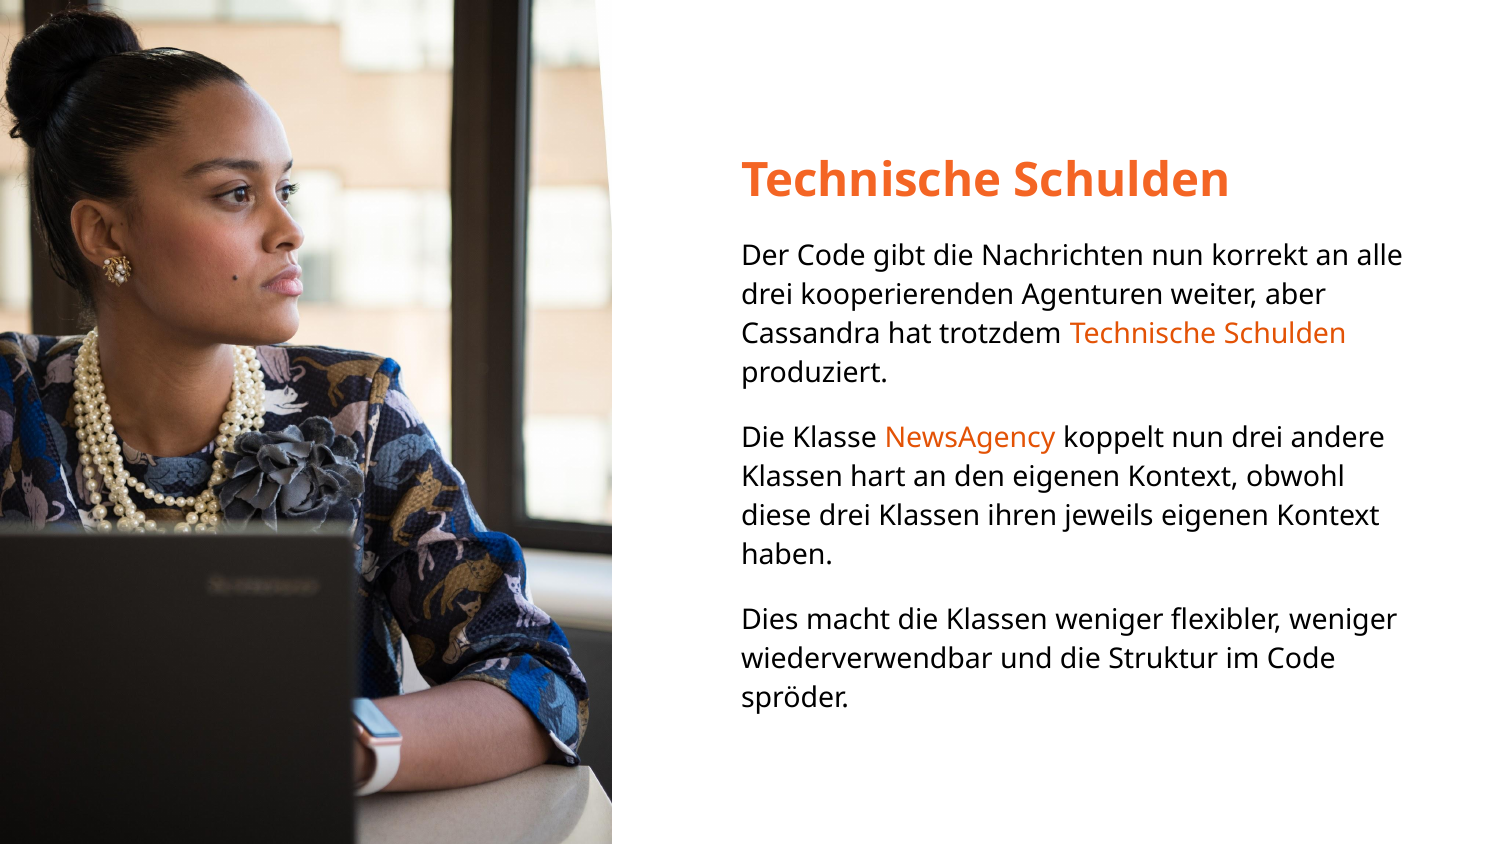

# Technische Schulden
Der Code gibt die Nachrichten nun korrekt an alle drei kooperierenden Agenturen weiter, aber Cassandra hat trotzdem Technische Schulden produziert.
Die Klasse NewsAgency koppelt nun drei andere Klassen hart an den eigenen Kontext, obwohl diese drei Klassen ihren jeweils eigenen Kontext haben.
Dies macht die Klassen weniger flexibler, weniger wiederverwendbar und die Struktur im Code spröder.